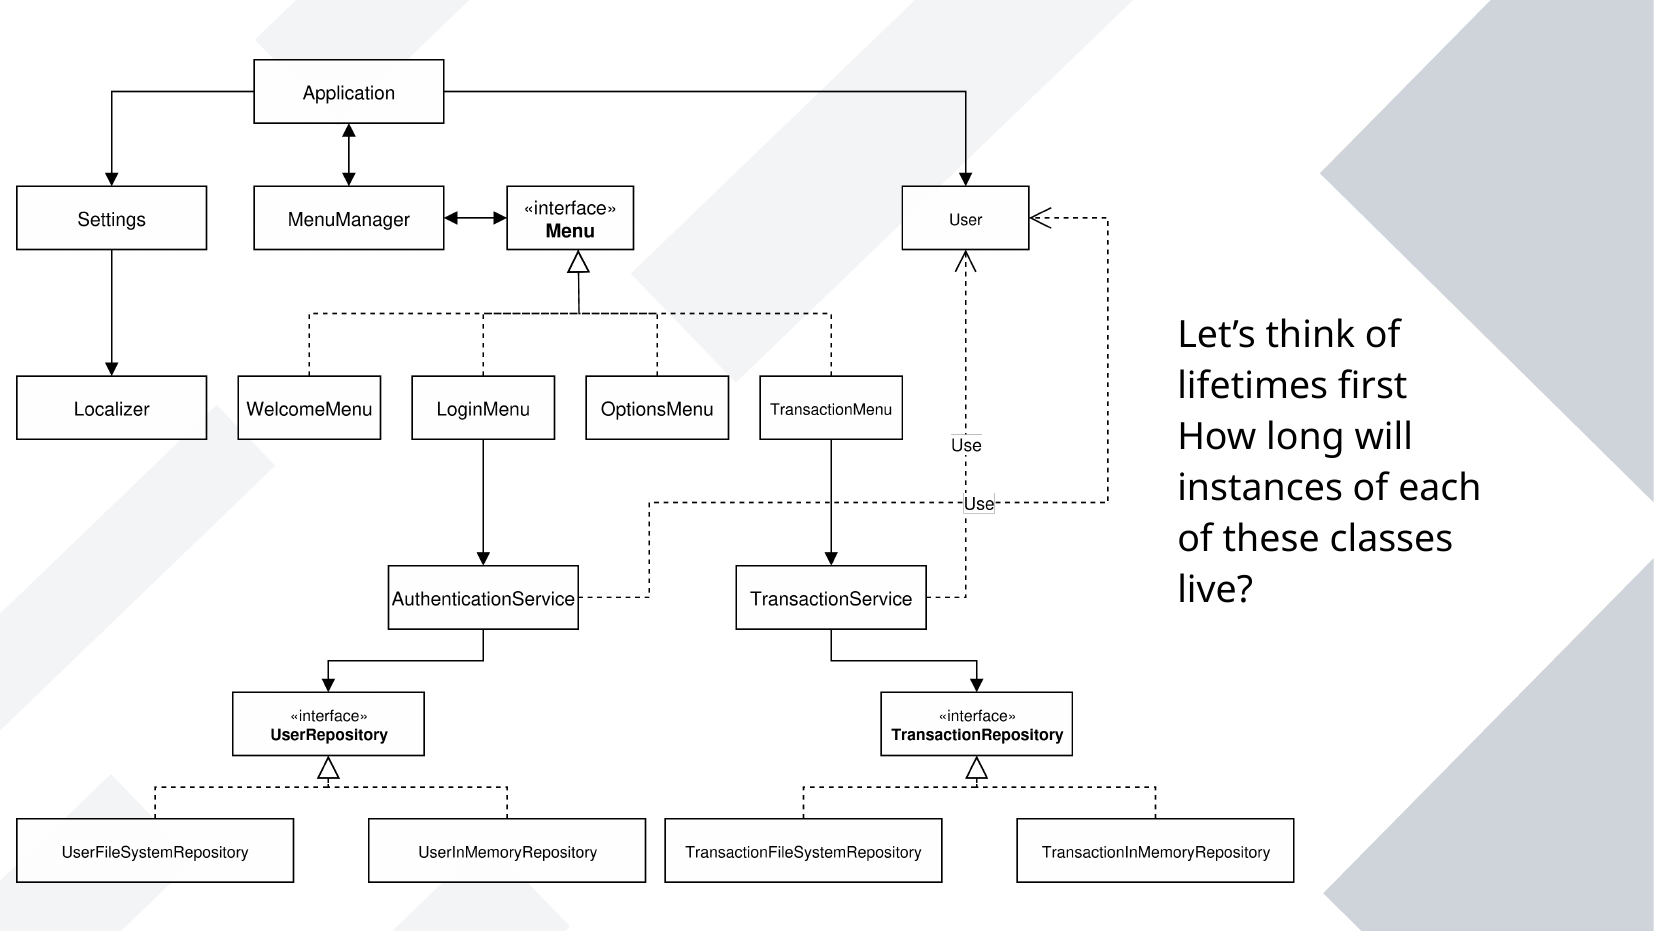

Let’s think of lifetimes first
How long will instances of each of these classes live?